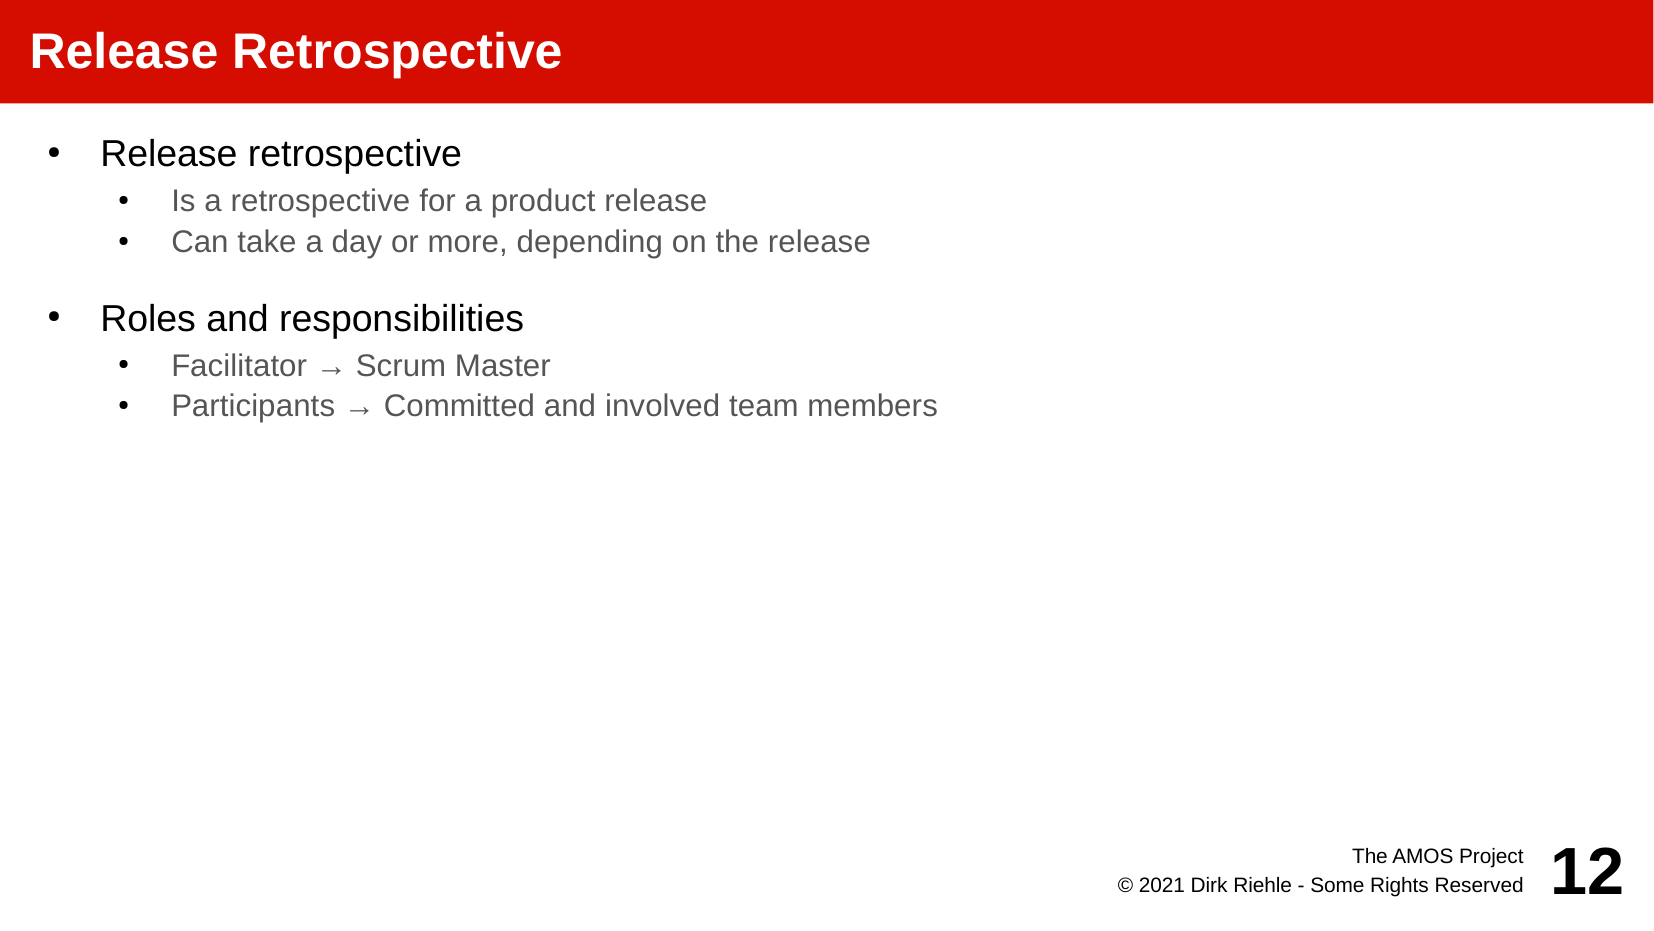

# Release Retrospective
Release retrospective
Is a retrospective for a product release
Can take a day or more, depending on the release
Roles and responsibilities
Facilitator → Scrum Master
Participants → Committed and involved team members
The AMOS Project
12
© 2021 Dirk Riehle - Some Rights Reserved